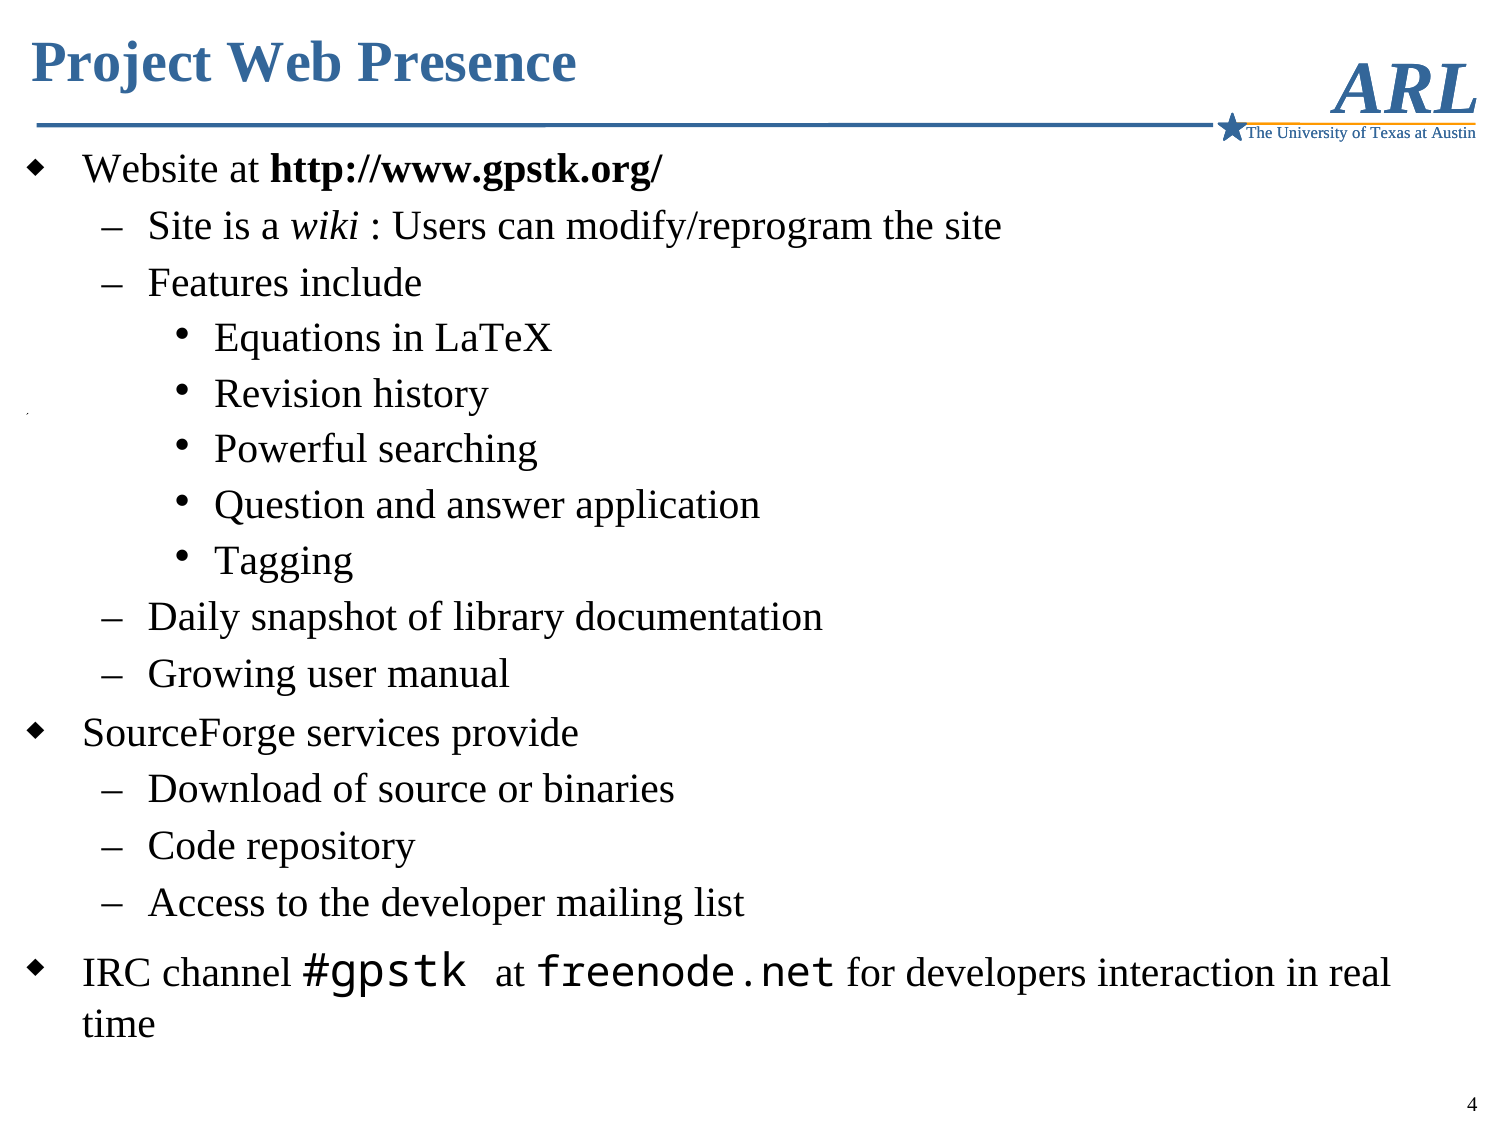

# Project Web Presence
Website at http://www.gpstk.org/
Site is a wiki : Users can modify/reprogram the site
Features include
Equations in LaTeX
Revision history
Powerful searching
Question and answer application
Tagging
Daily snapshot of library documentation
Growing user manual
SourceForge services provide
Download of source or binaries
Code repository
Access to the developer mailing list
IRC channel #gpstk at freenode.net for developers interaction in real time